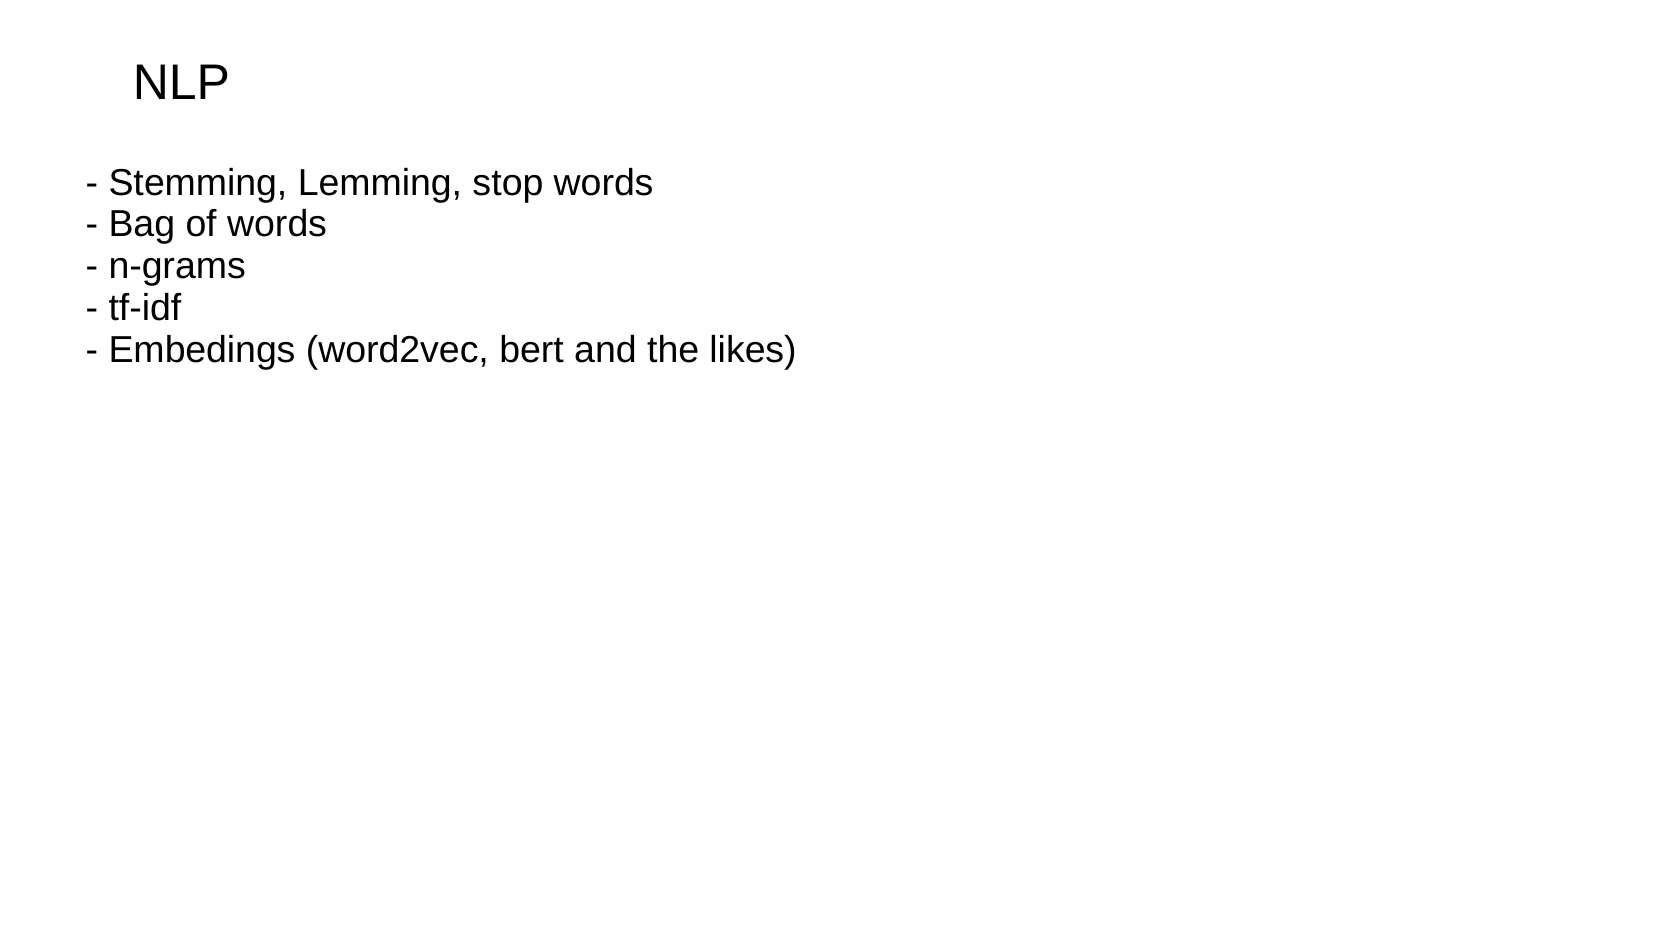

NLP
- Stemming, Lemming, stop words
- Bag of words
- n-grams
- tf-idf
- Embedings (word2vec, bert and the likes)